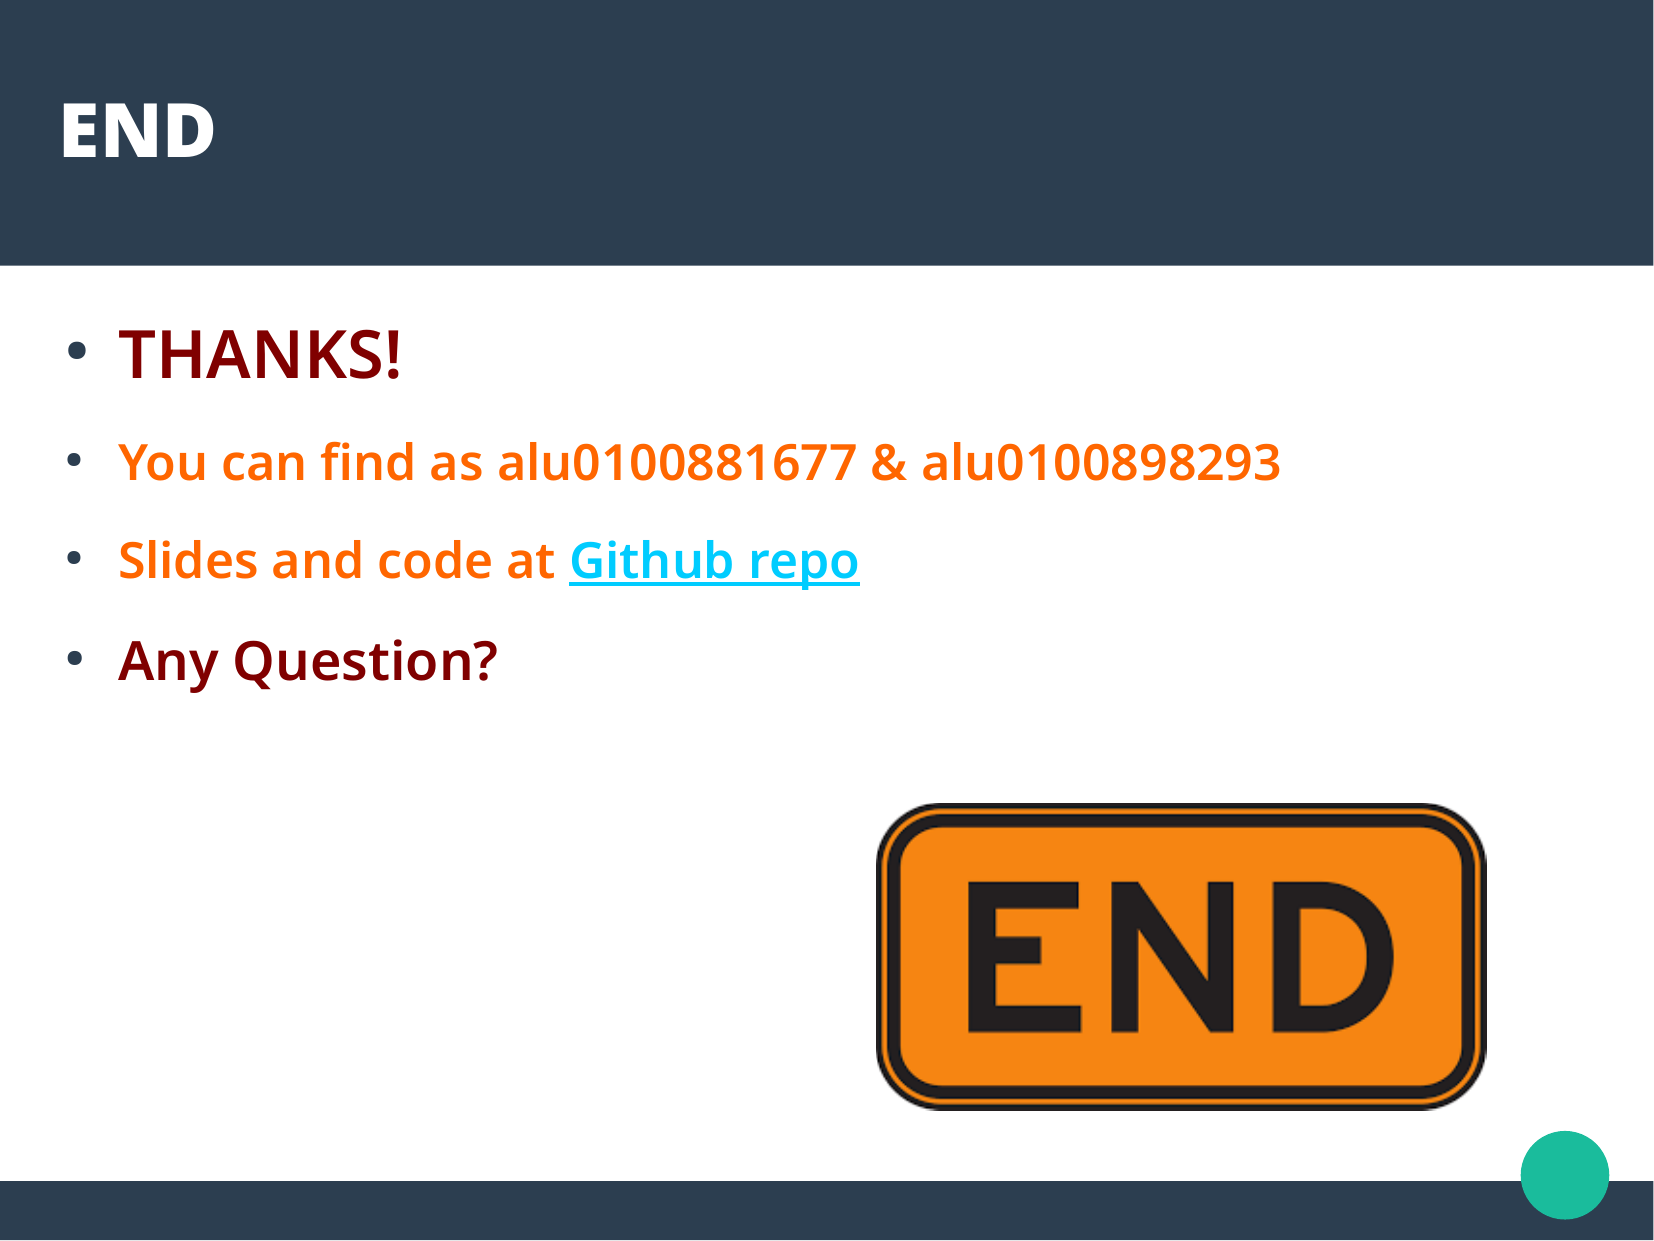

# END
THANKS!
You can find as alu0100881677 & alu0100898293
Slides and code at Github repo
Any Question?